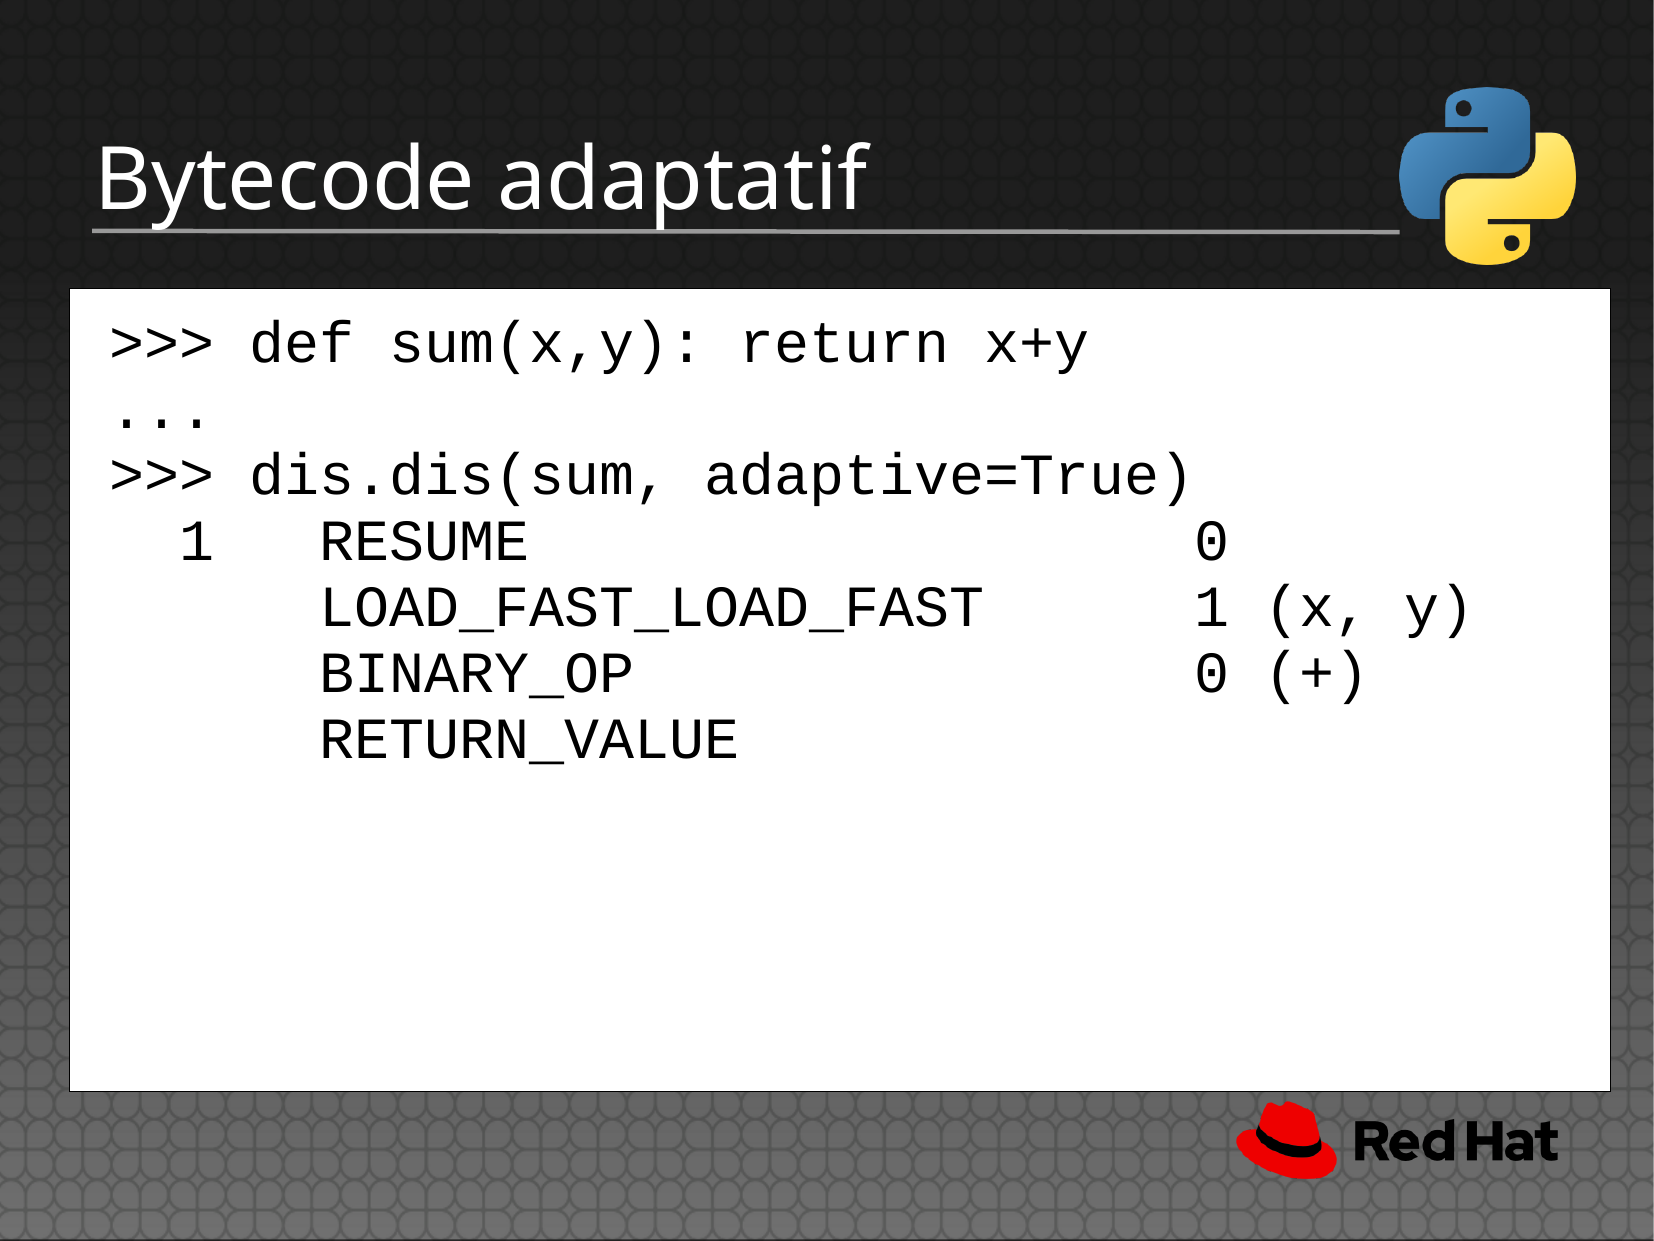

Bytecode adaptatif
# >>> def sum(x,y): return x+y ... >>> dis.dis(sum, adaptive=True) 1 RESUME 0 LOAD_FAST_LOAD_FAST 1 (x, y) BINARY_OP 0 (+) RETURN_VALUE